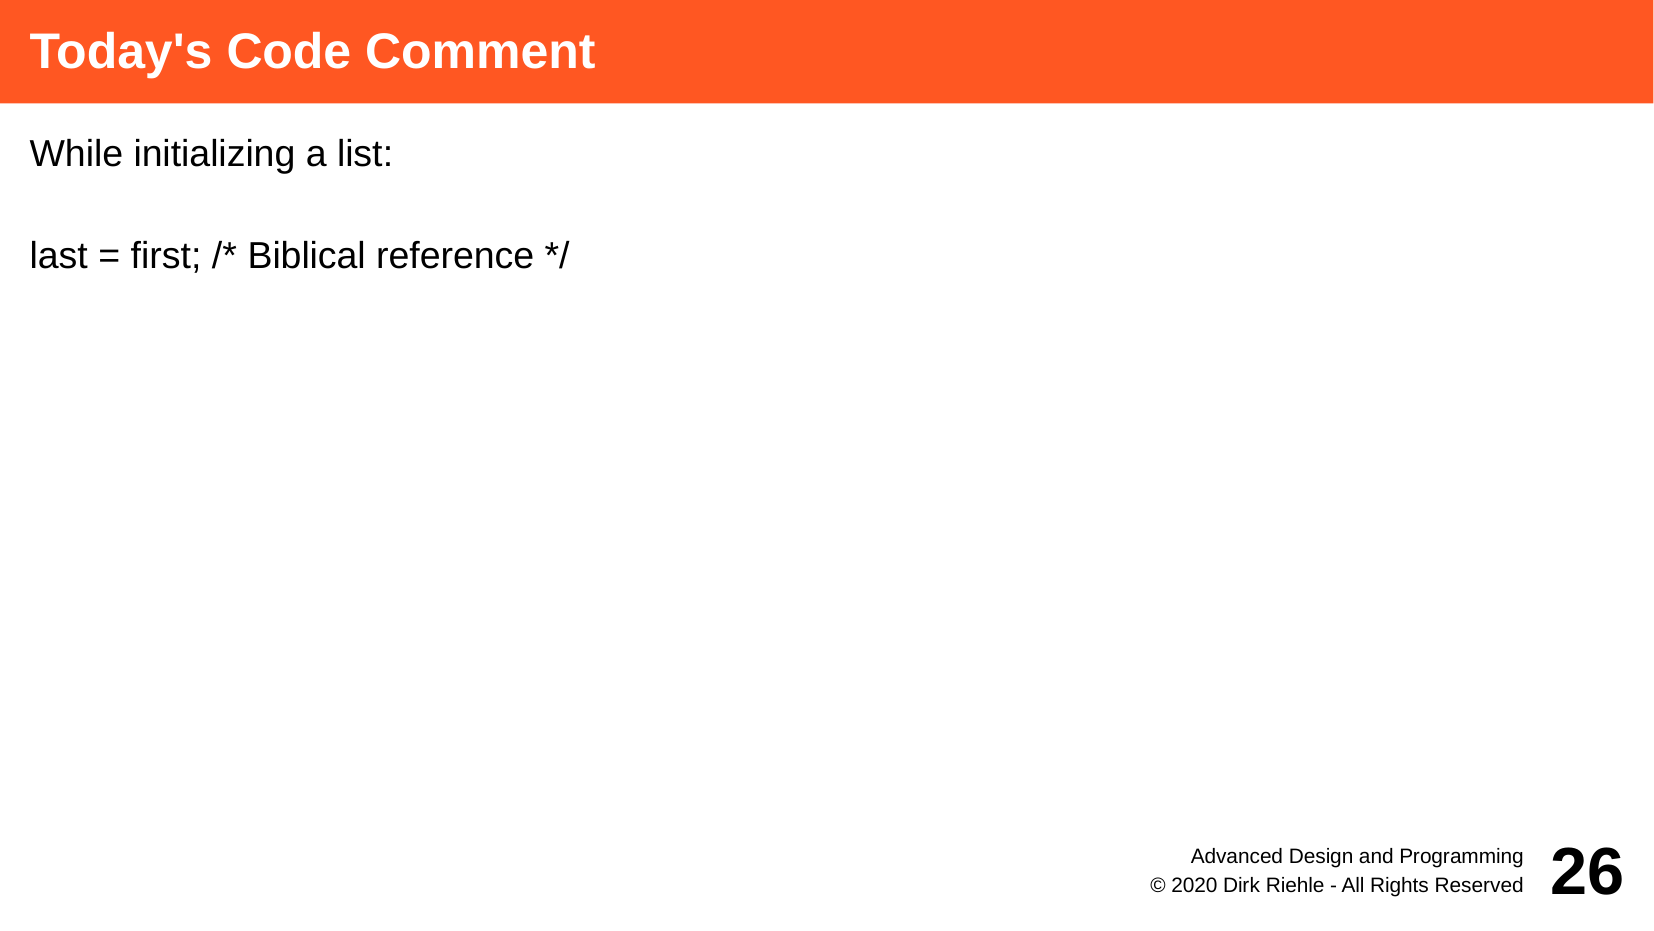

# Today's Code Comment
While initializing a list:
last = first; /* Biblical reference */
Advanced Design and Programming
26
© 2020 Dirk Riehle - All Rights Reserved